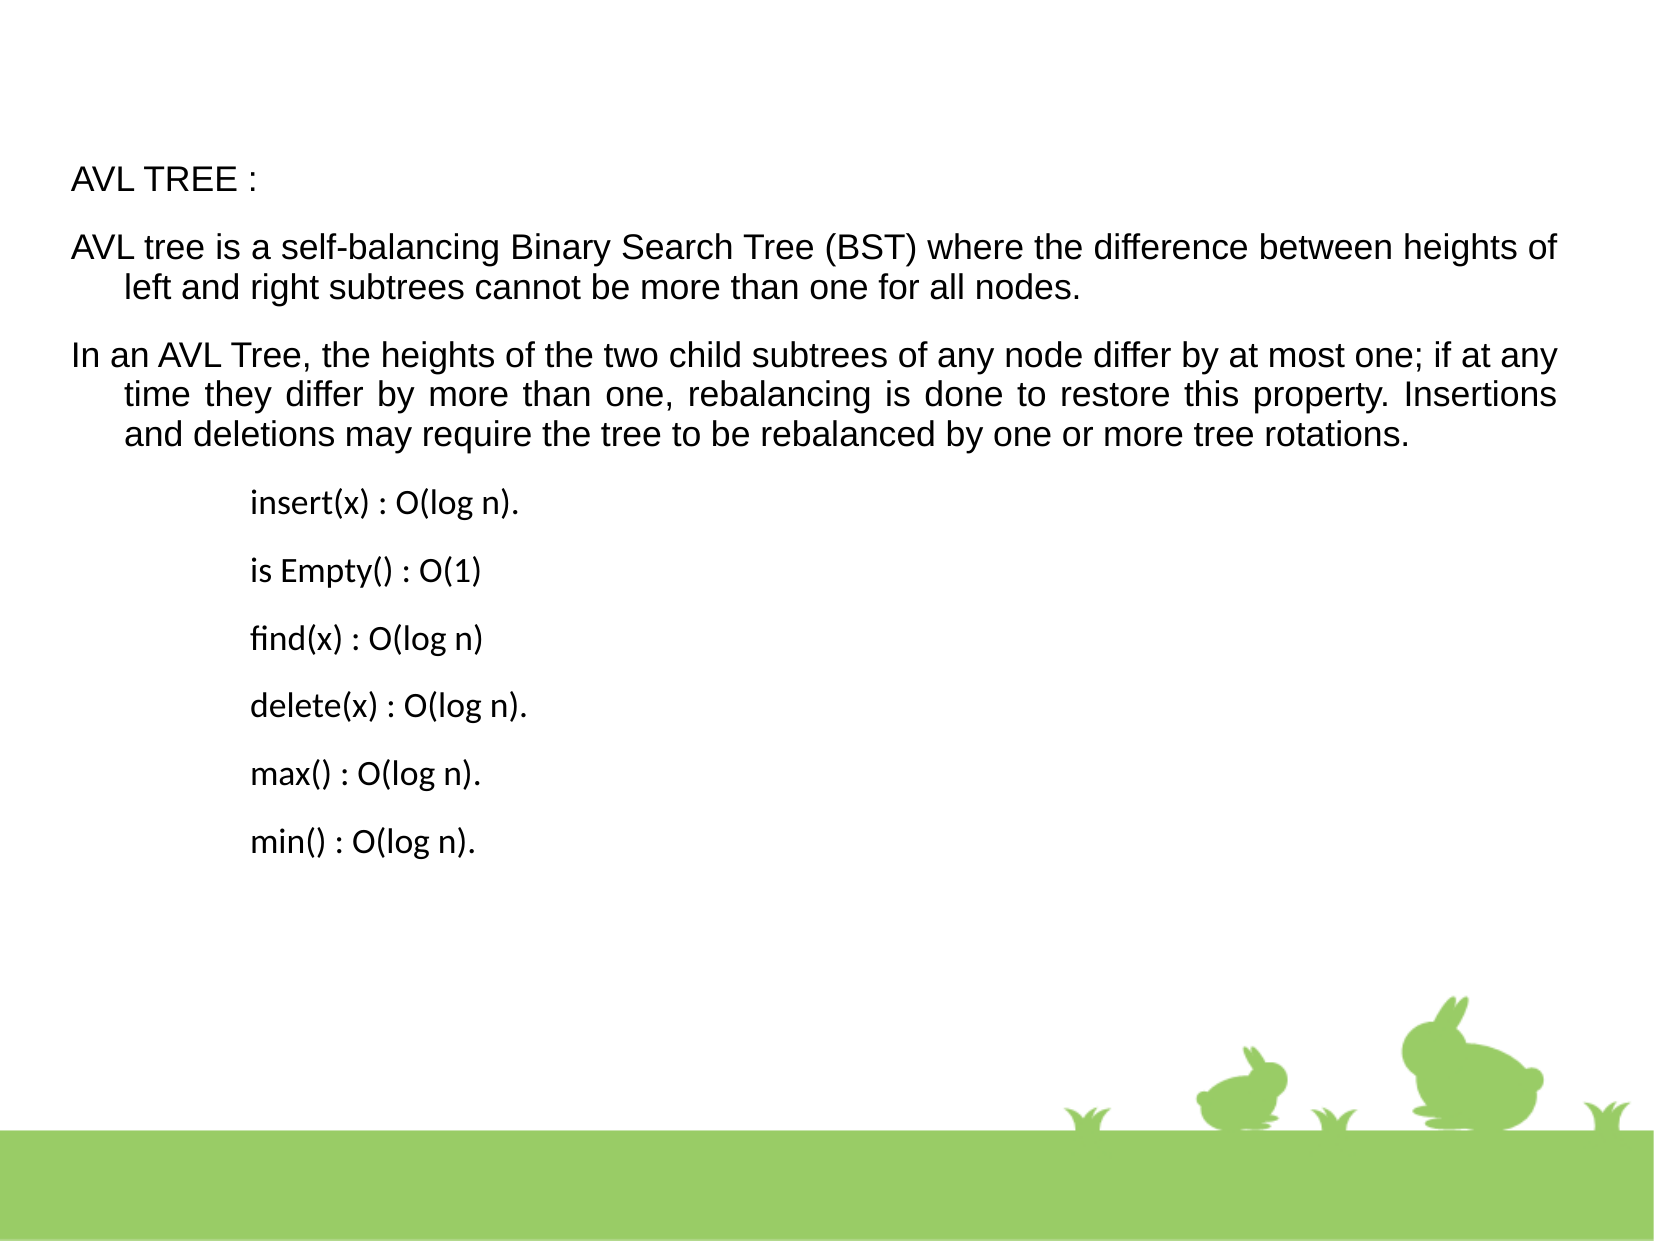

# AVL TREE :
AVL tree is a self-balancing Binary Search Tree (BST) where the difference between heights of left and right subtrees cannot be more than one for all nodes.
In an AVL Tree, the heights of the two child subtrees of any node differ by at most one; if at any time they differ by more than one, rebalancing is done to restore this property. Insertions and deletions may require the tree to be rebalanced by one or more tree rotations.
insert(x) : O(log n).
is Empty() : O(1)
find(x) : O(log n)
delete(x) : O(log n).
max() : O(log n).
min() : O(log n).